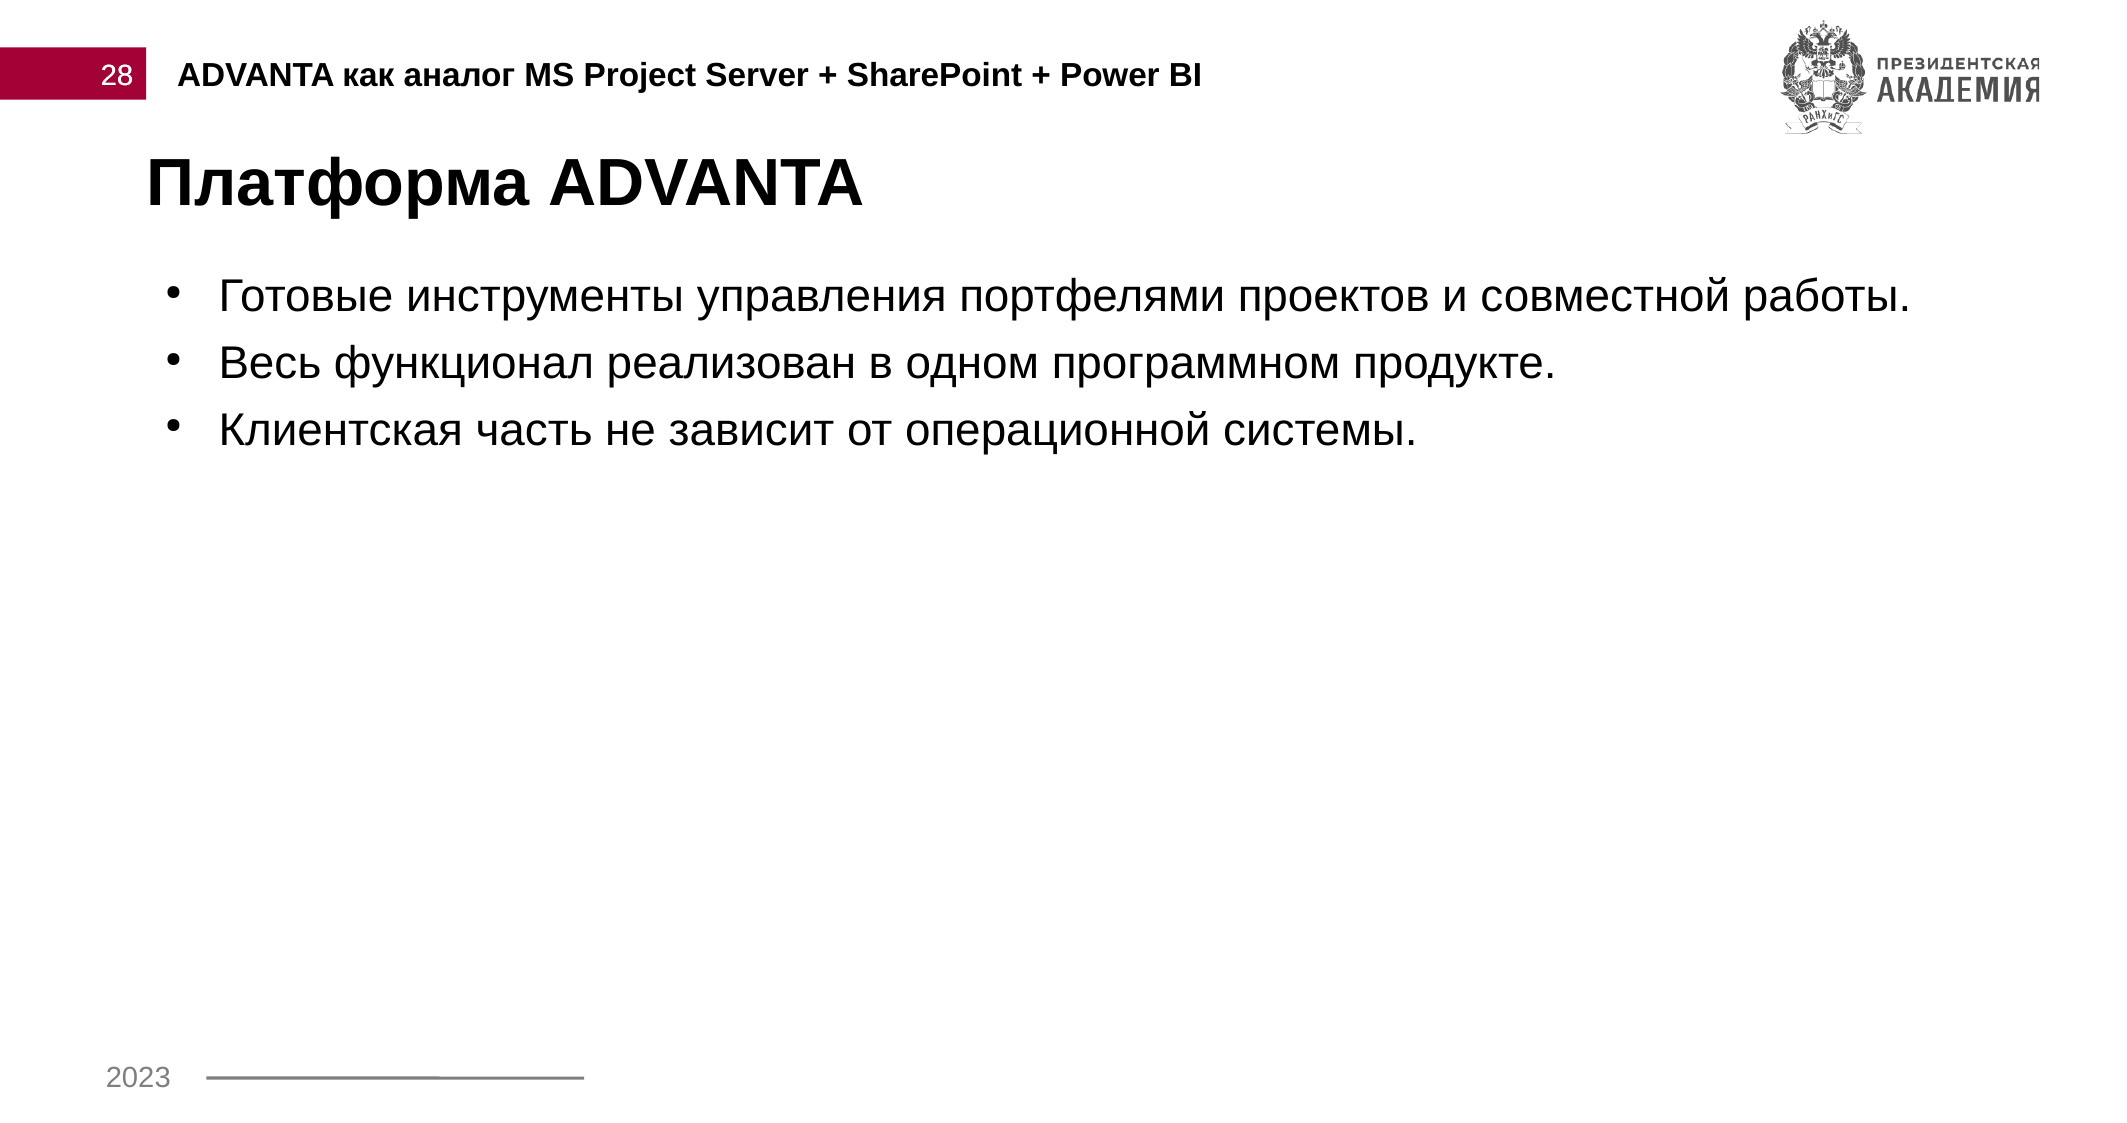

ADVANTA как аналог MS Project Server + SharePoint + Power BI
# Платформа ADVANTA
Готовые инструменты управления портфелями проектов и совместной работы.
Весь функционал реализован в одном программном продукте.
Клиентская часть не зависит от операционной системы.